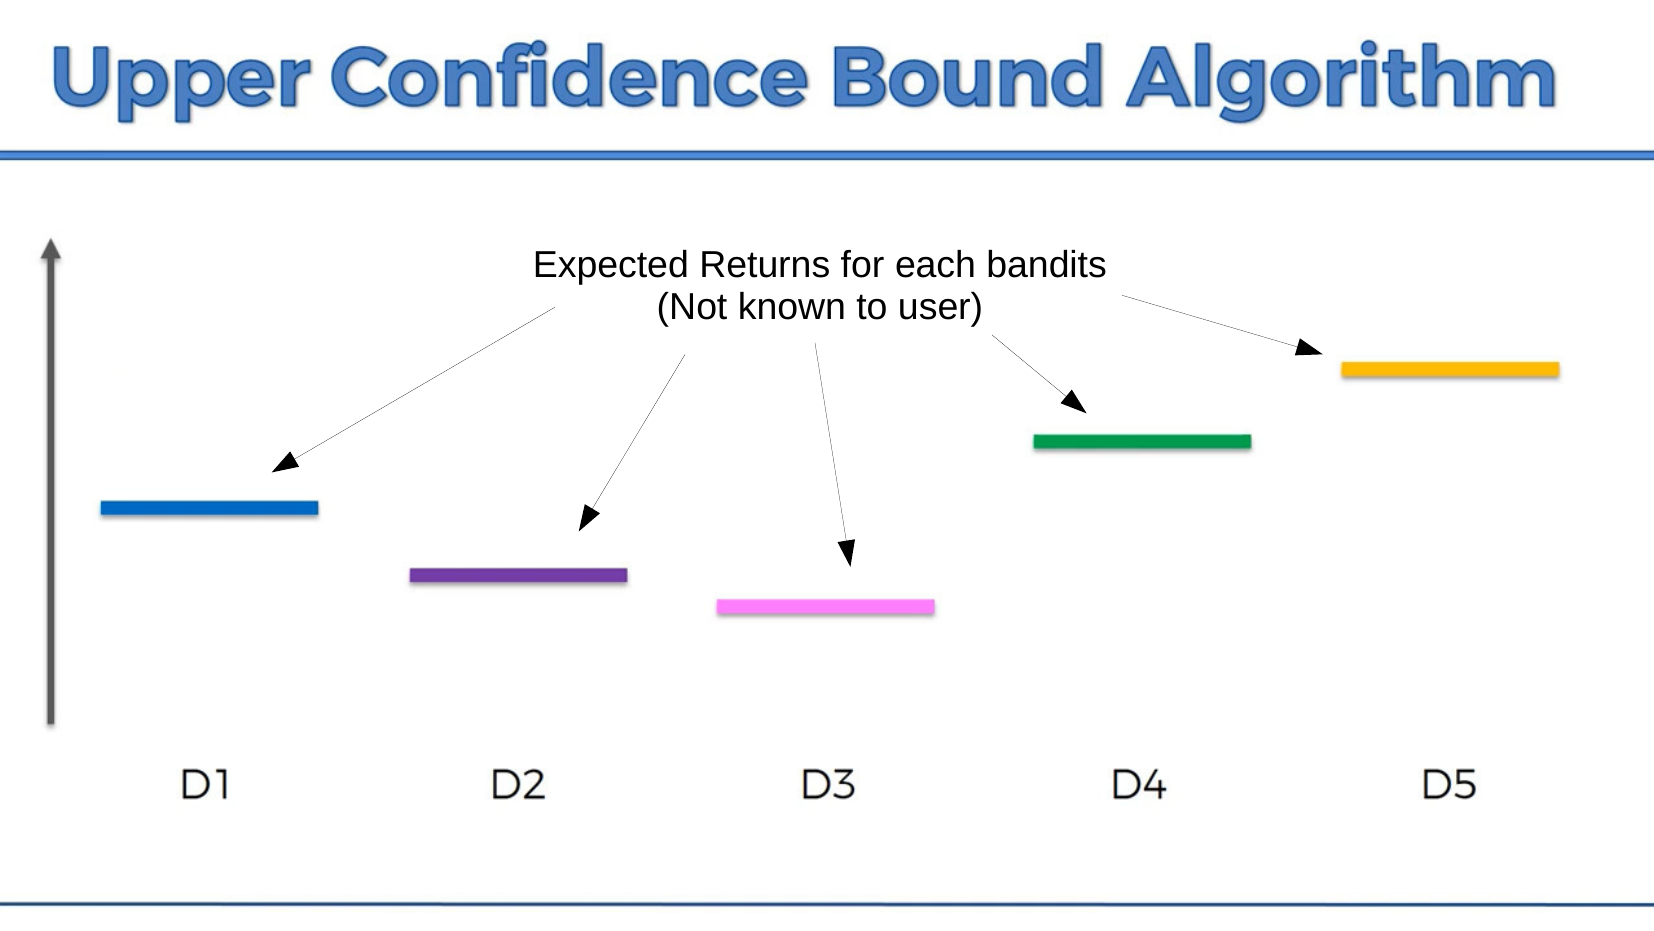

Expected Returns for each bandits
(Not known to user)